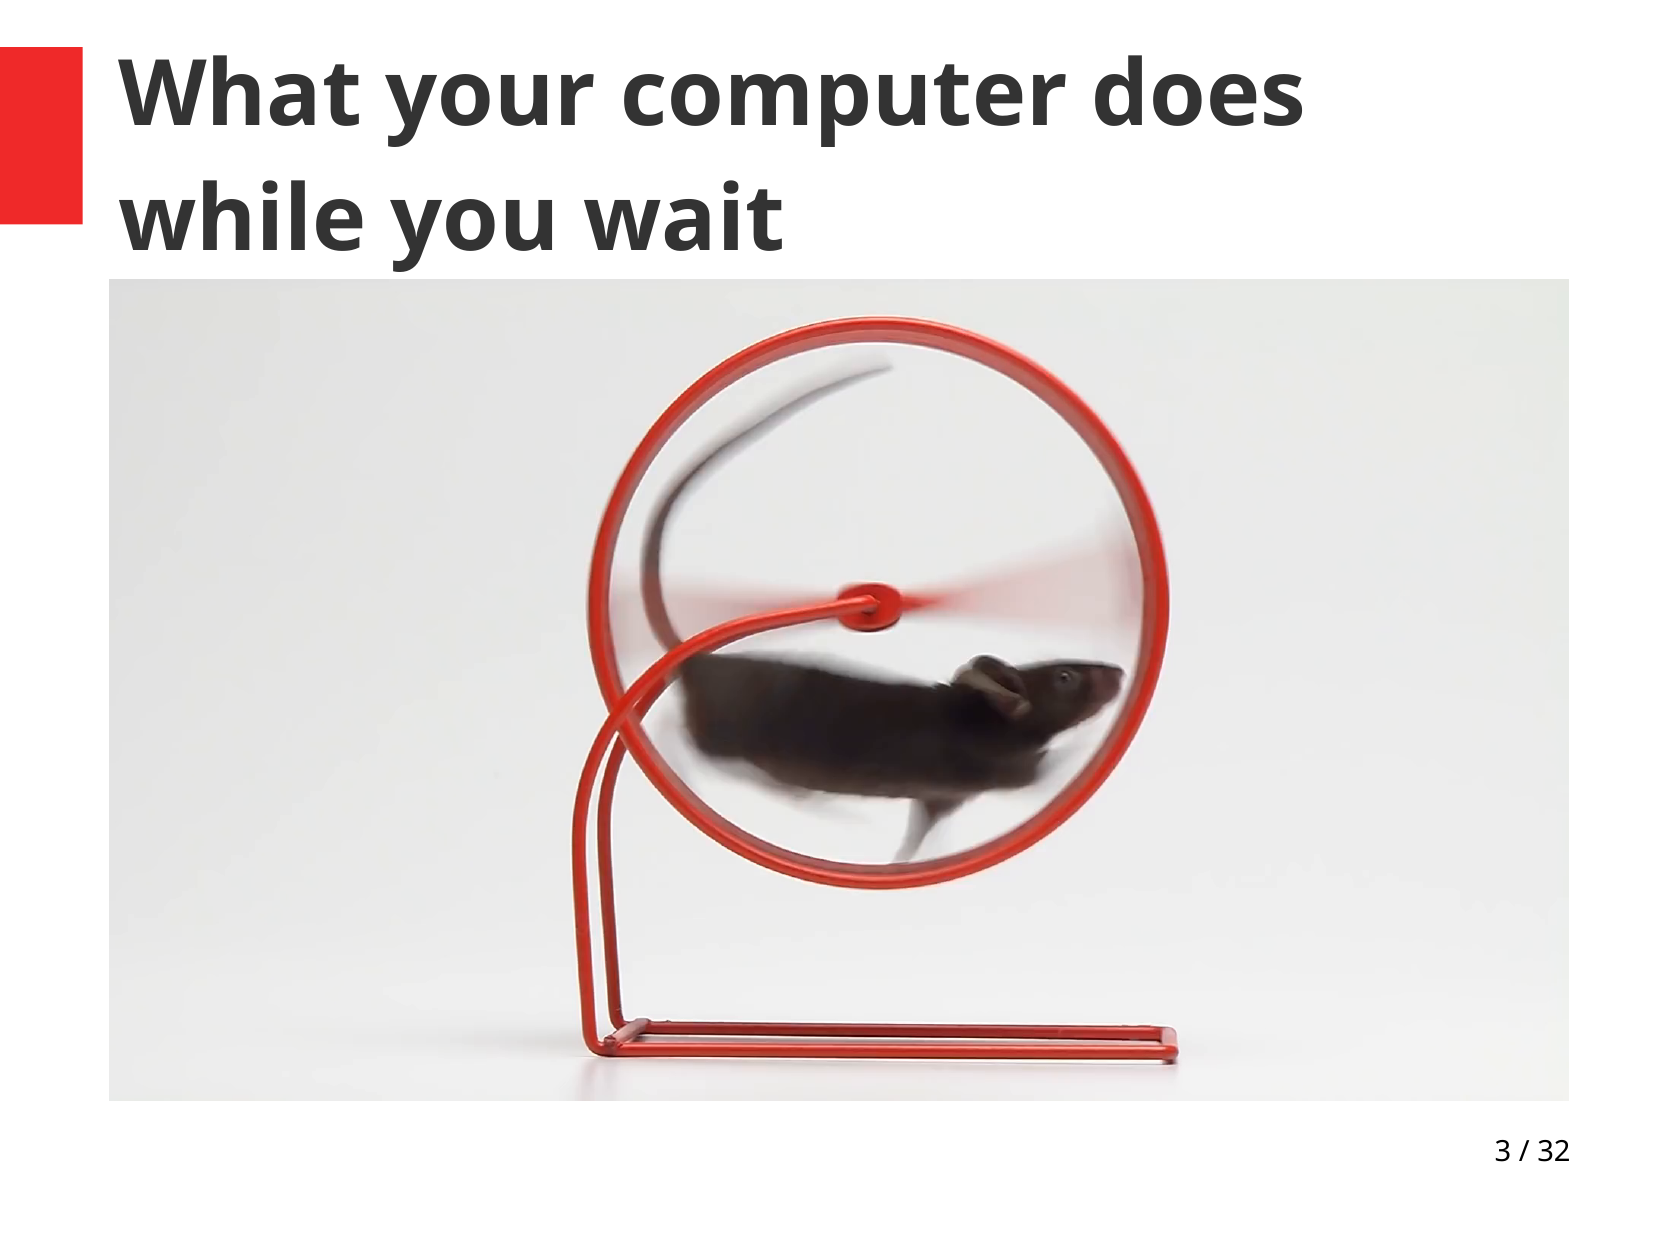

# What your computer does while you wait
3